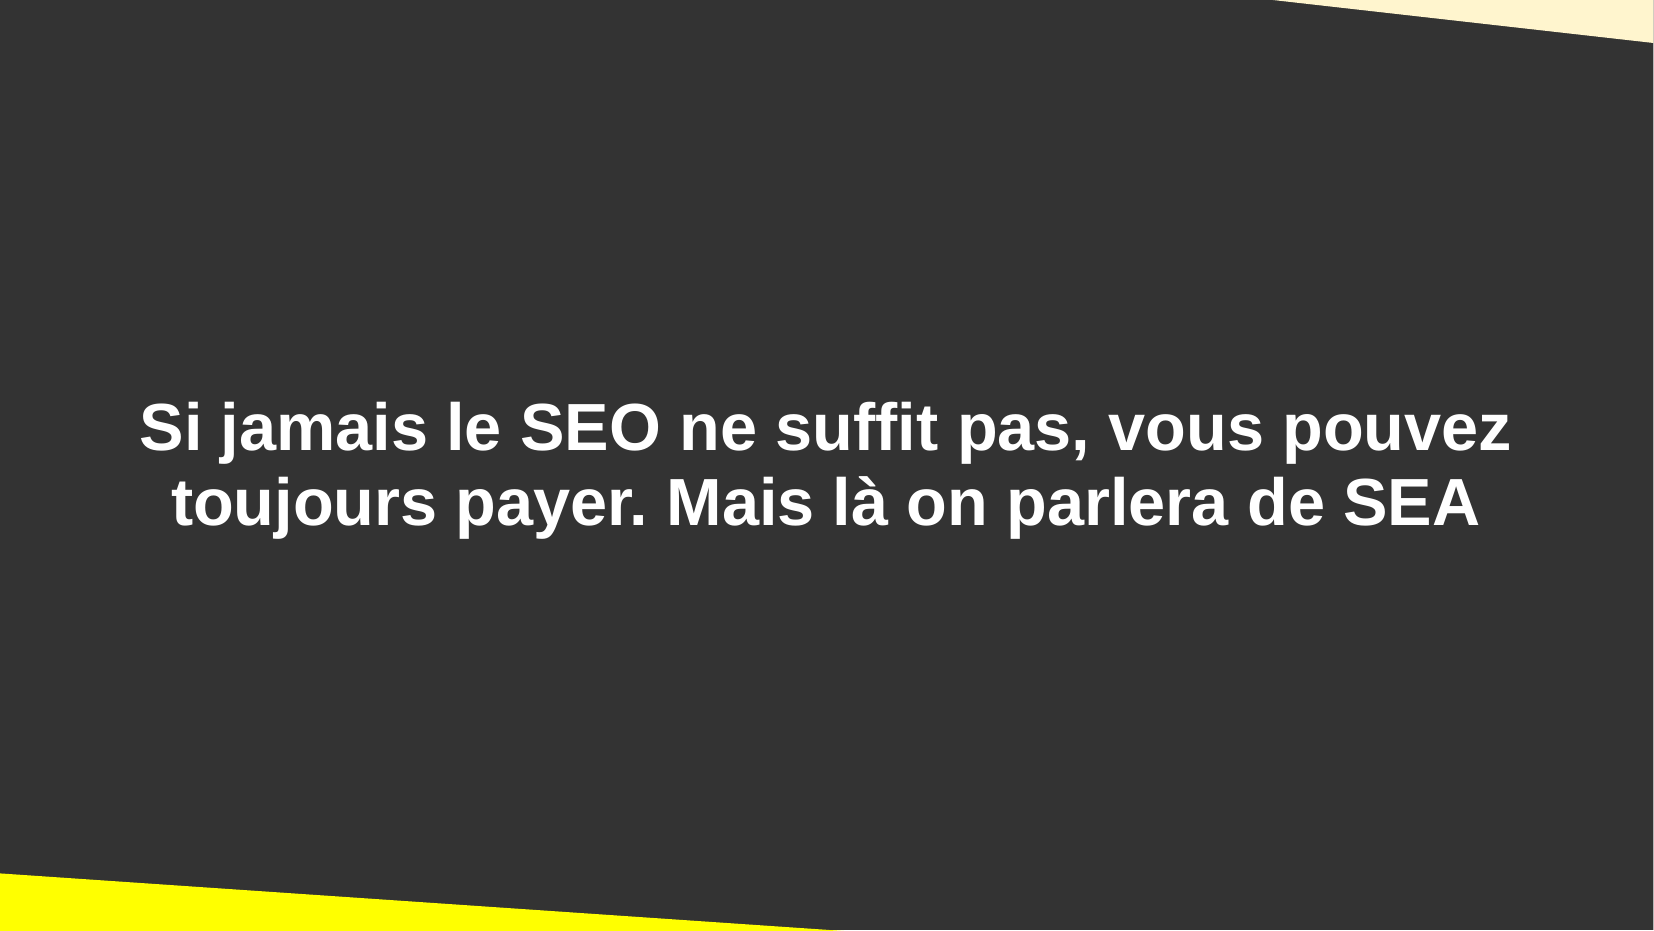

# Si jamais le SEO ne suffit pas, vous pouvez toujours payer. Mais là on parlera de SEA